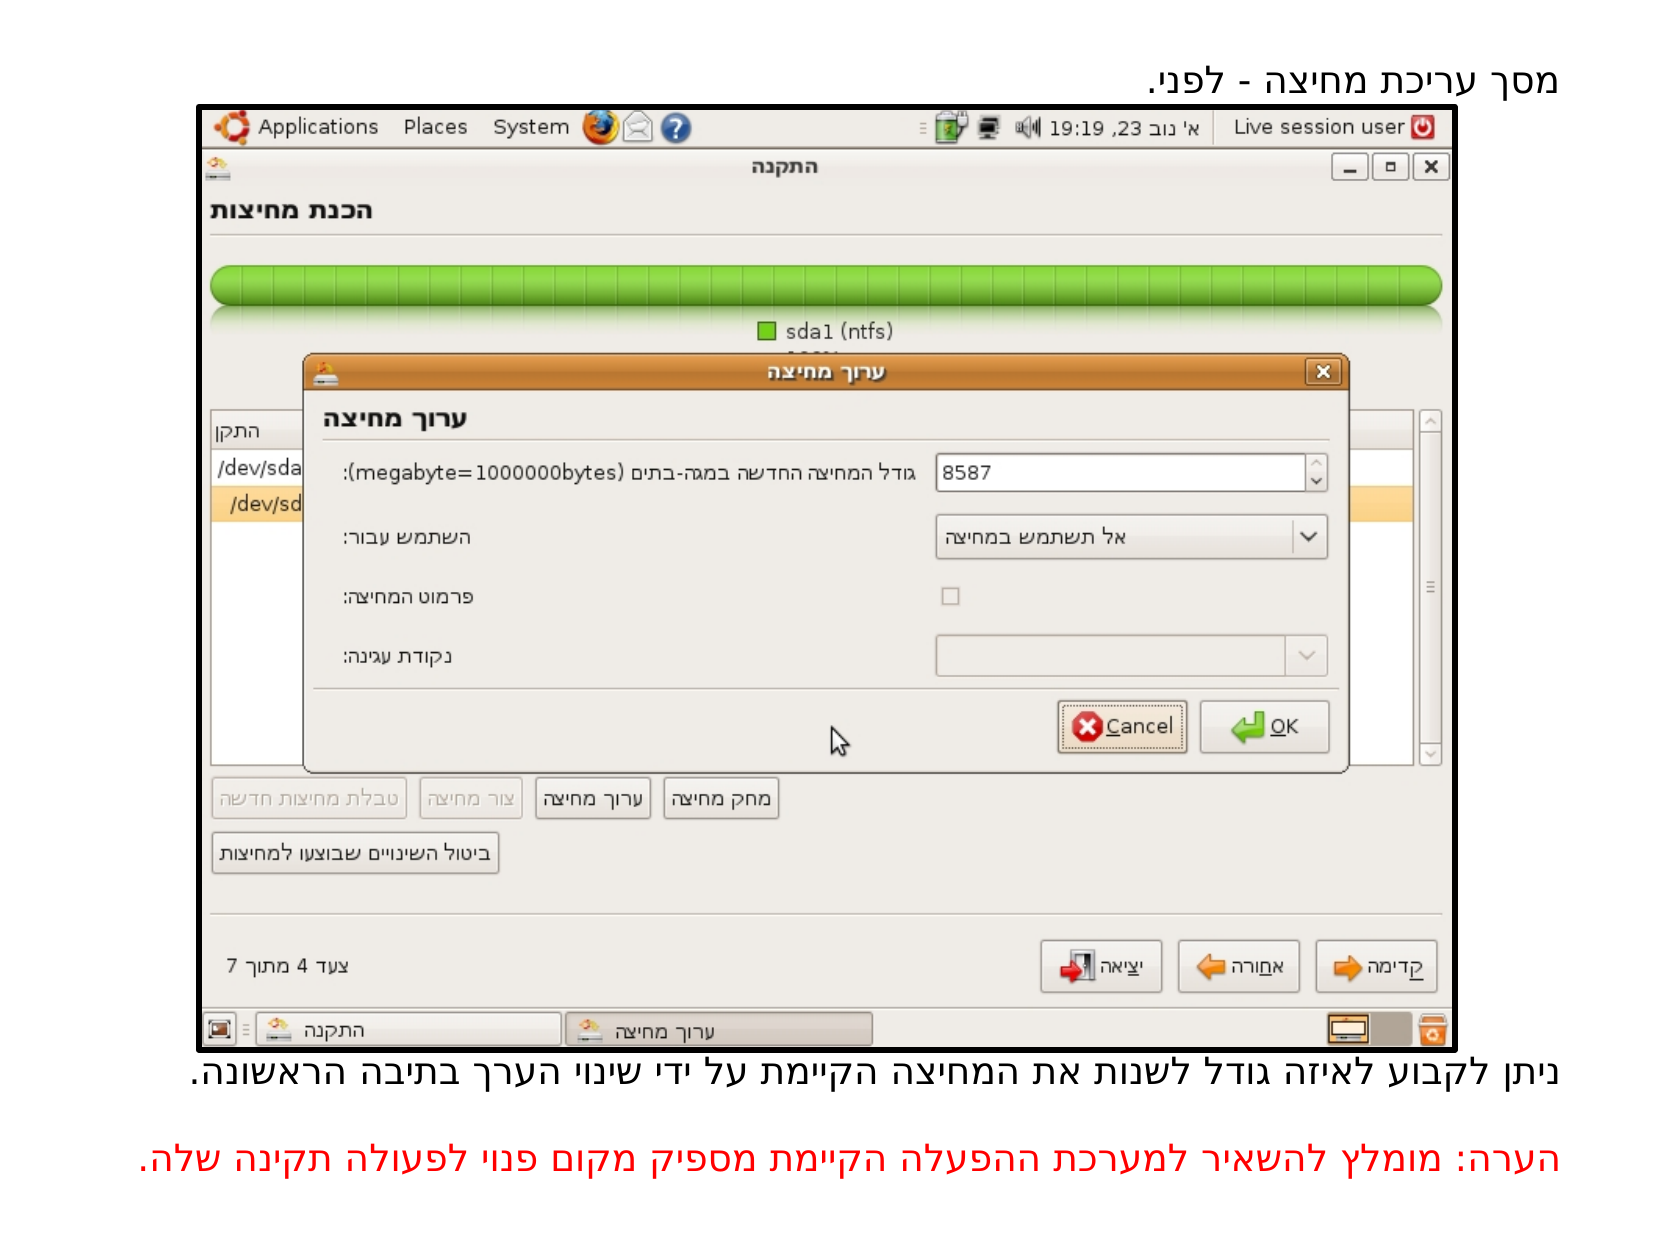

מסך עריכת מחיצה - לפני.
ניתן לקבוע לאיזה גודל לשנות את המחיצה הקיימת על ידי שינוי הערך בתיבה הראשונה.
הערה: מומלץ להשאיר למערכת ההפעלה הקיימת מספיק מקום פנוי לפעולה תקינה שלה.